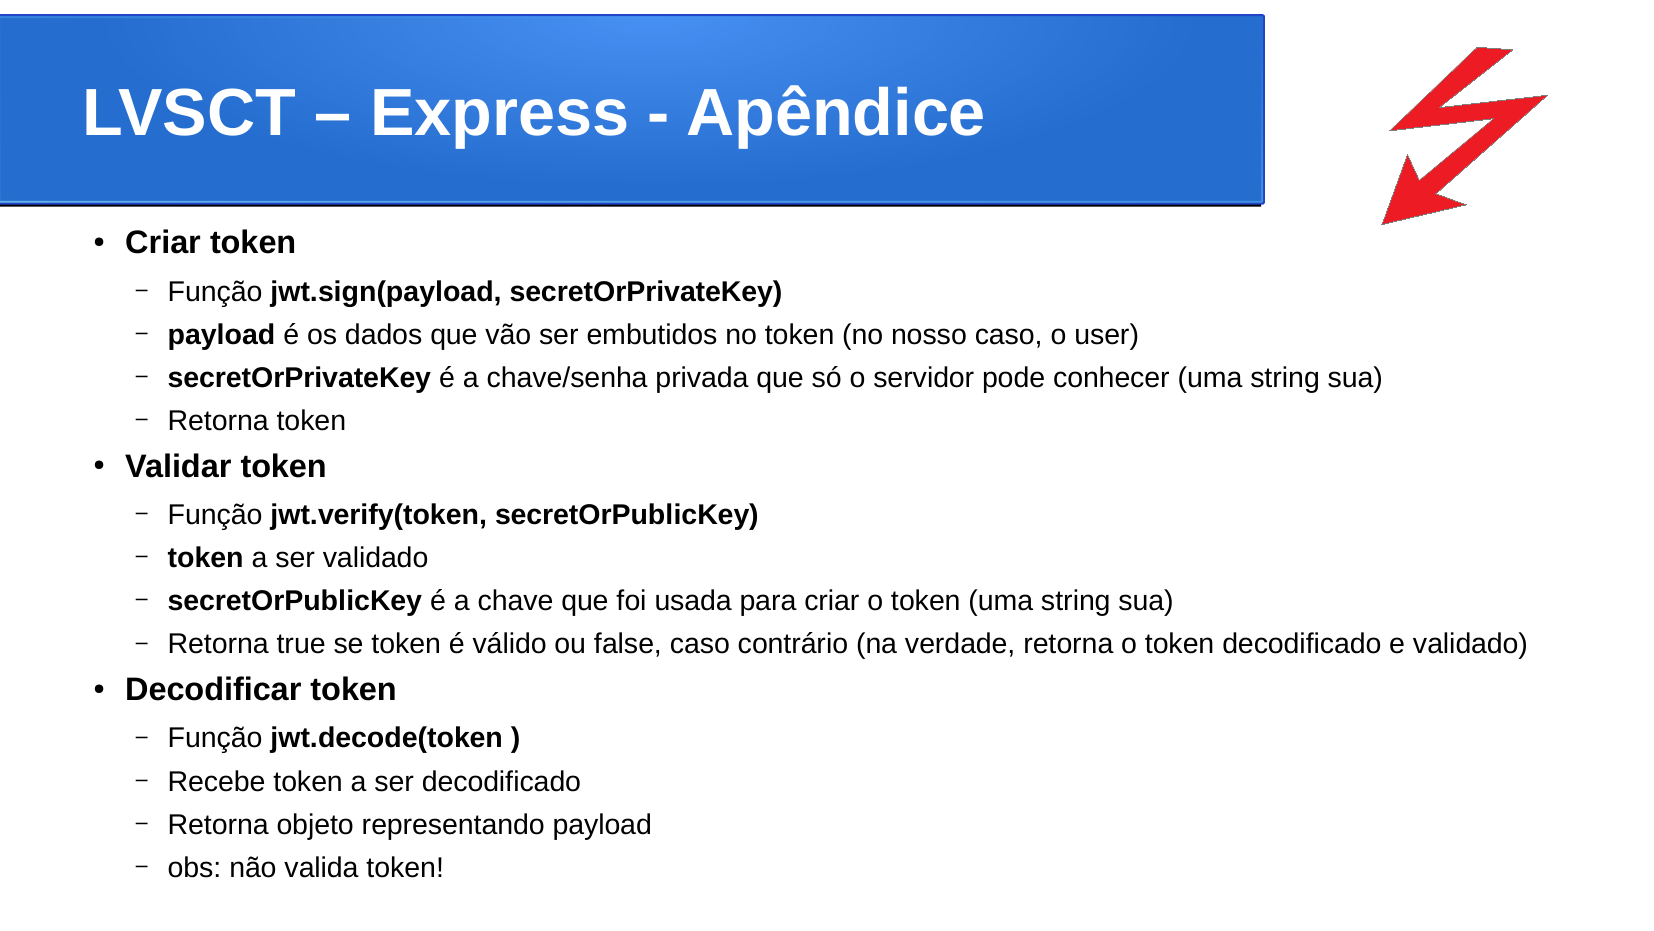

# LVSCT – Express - Apêndice
Criar token
Função jwt.sign(payload, secretOrPrivateKey)
payload é os dados que vão ser embutidos no token (no nosso caso, o user)
secretOrPrivateKey é a chave/senha privada que só o servidor pode conhecer (uma string sua)
Retorna token
Validar token
Função jwt.verify(token, secretOrPublicKey)
token a ser validado
secretOrPublicKey é a chave que foi usada para criar o token (uma string sua)
Retorna true se token é válido ou false, caso contrário (na verdade, retorna o token decodificado e validado)
Decodificar token
Função jwt.decode(token )
Recebe token a ser decodificado
Retorna objeto representando payload
obs: não valida token!